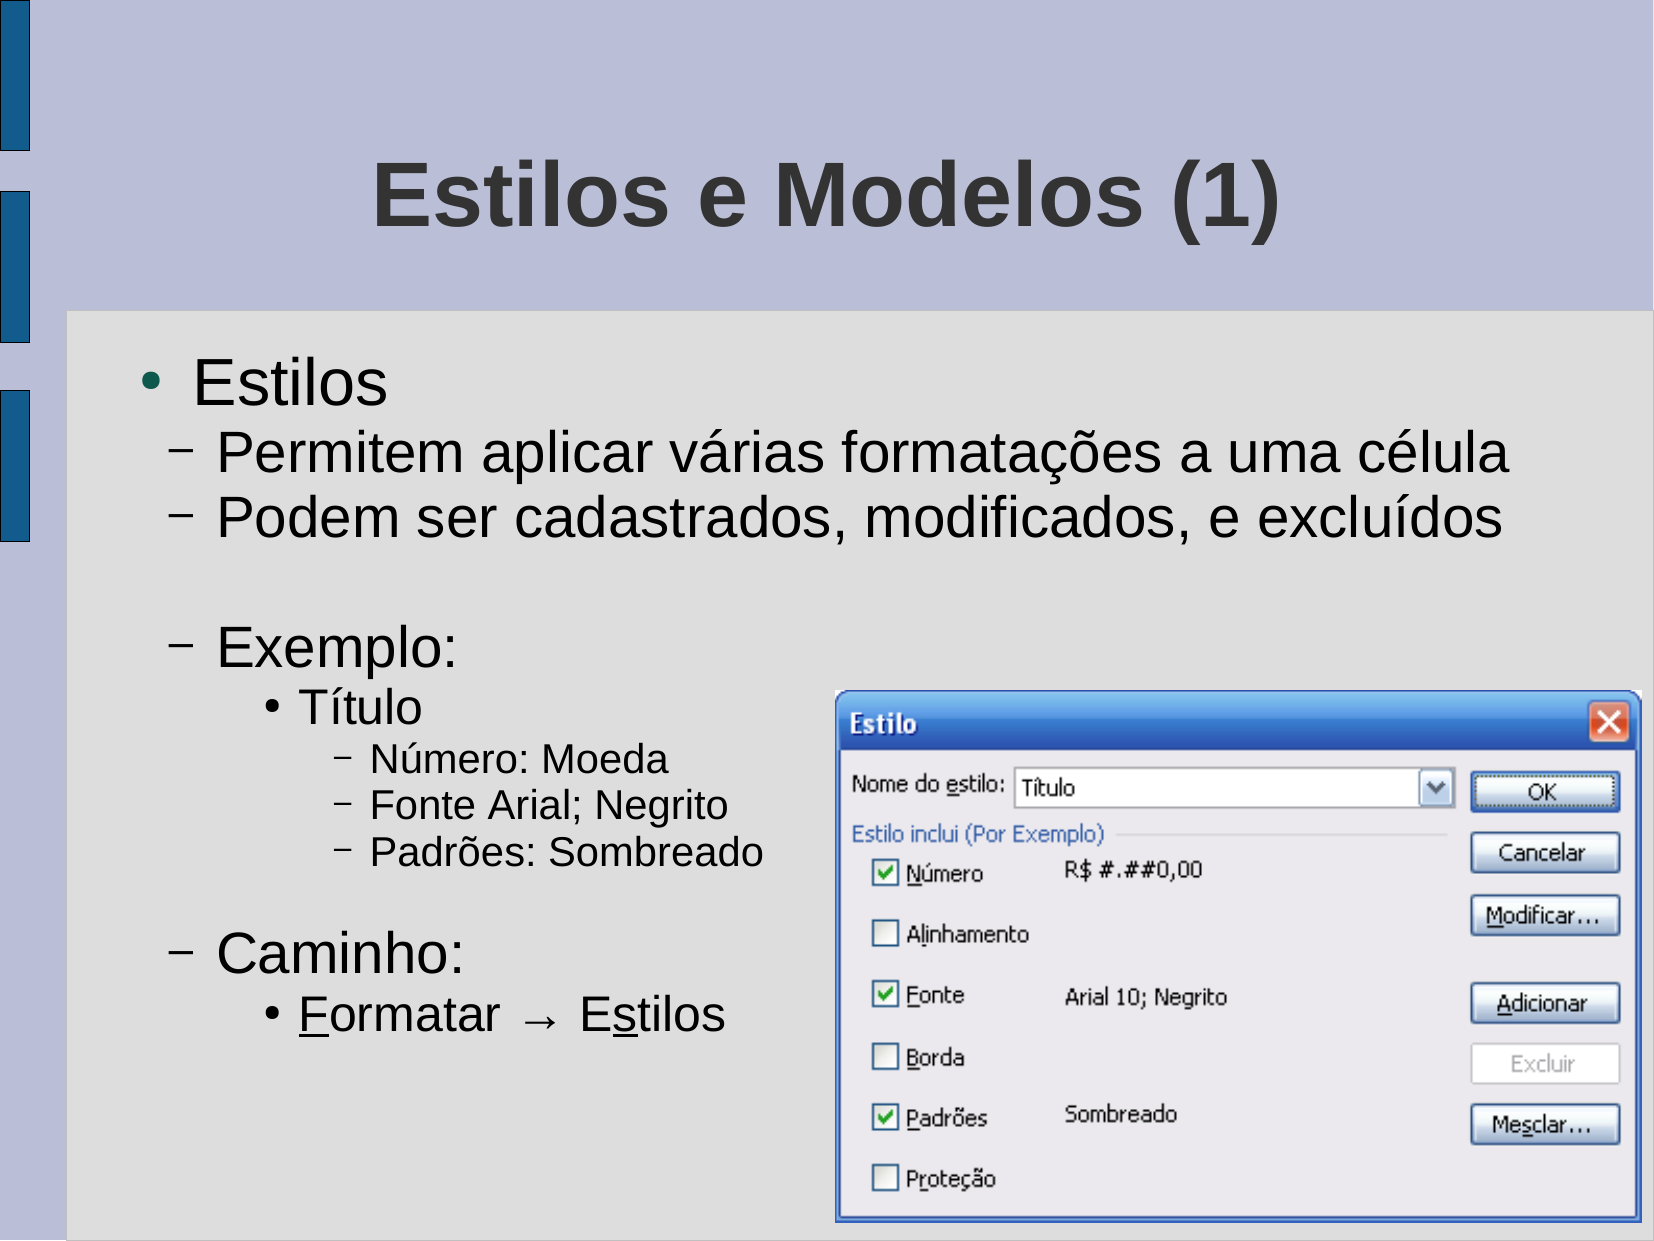

# Estilos e Modelos (1)
Estilos
Permitem aplicar várias formatações a uma célula
Podem ser cadastrados, modificados, e excluídos
Exemplo:
Título
Número: Moeda
Fonte Arial; Negrito
Padrões: Sombreado
Caminho:
Formatar → Estilos